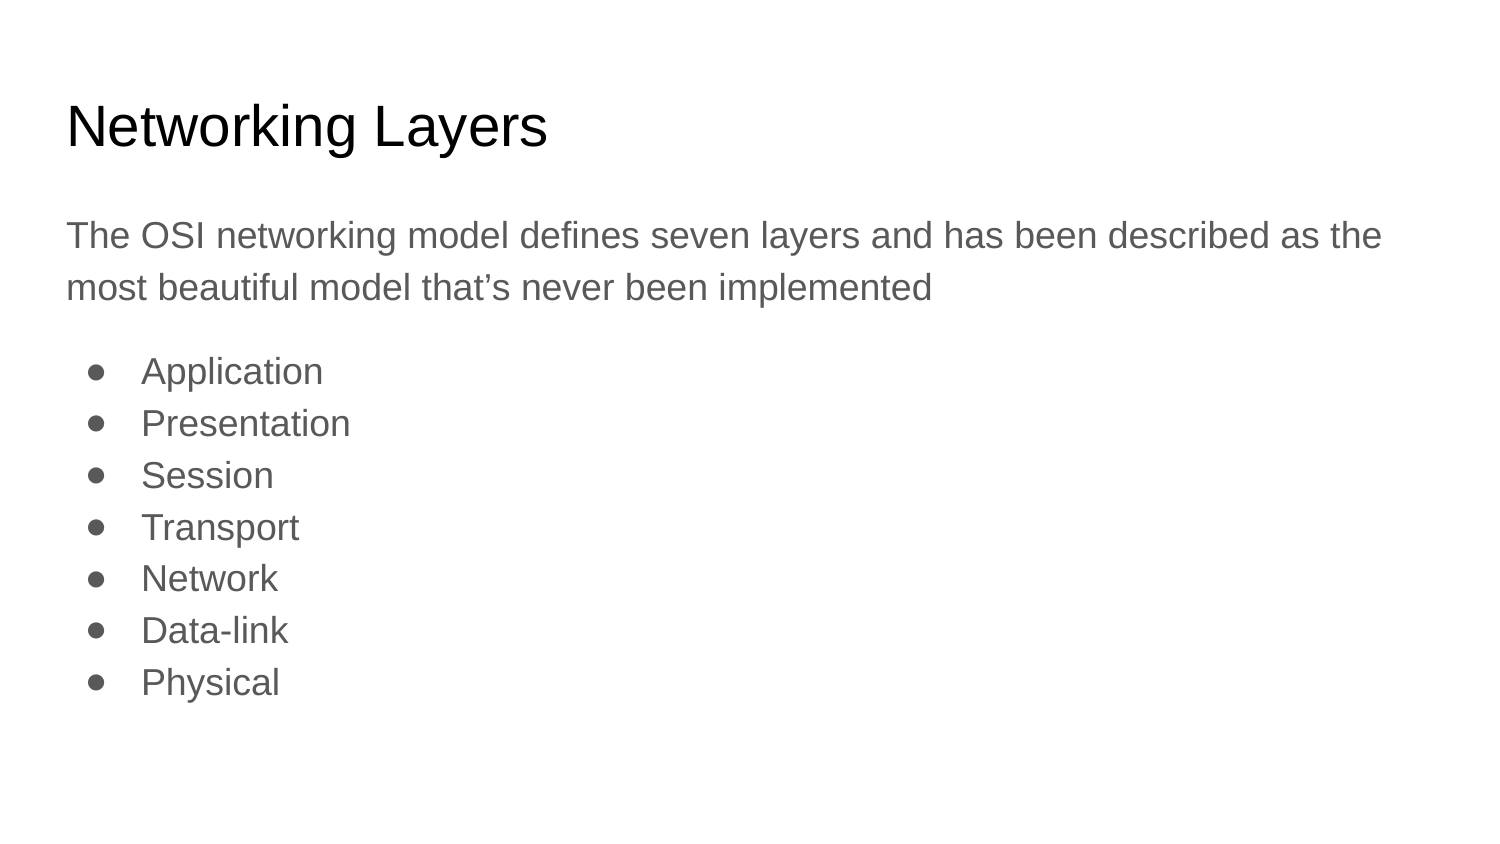

# Networking Layers
The OSI networking model defines seven layers and has been described as the most beautiful model that’s never been implemented
Application
Presentation
Session
Transport
Network
Data-link
Physical